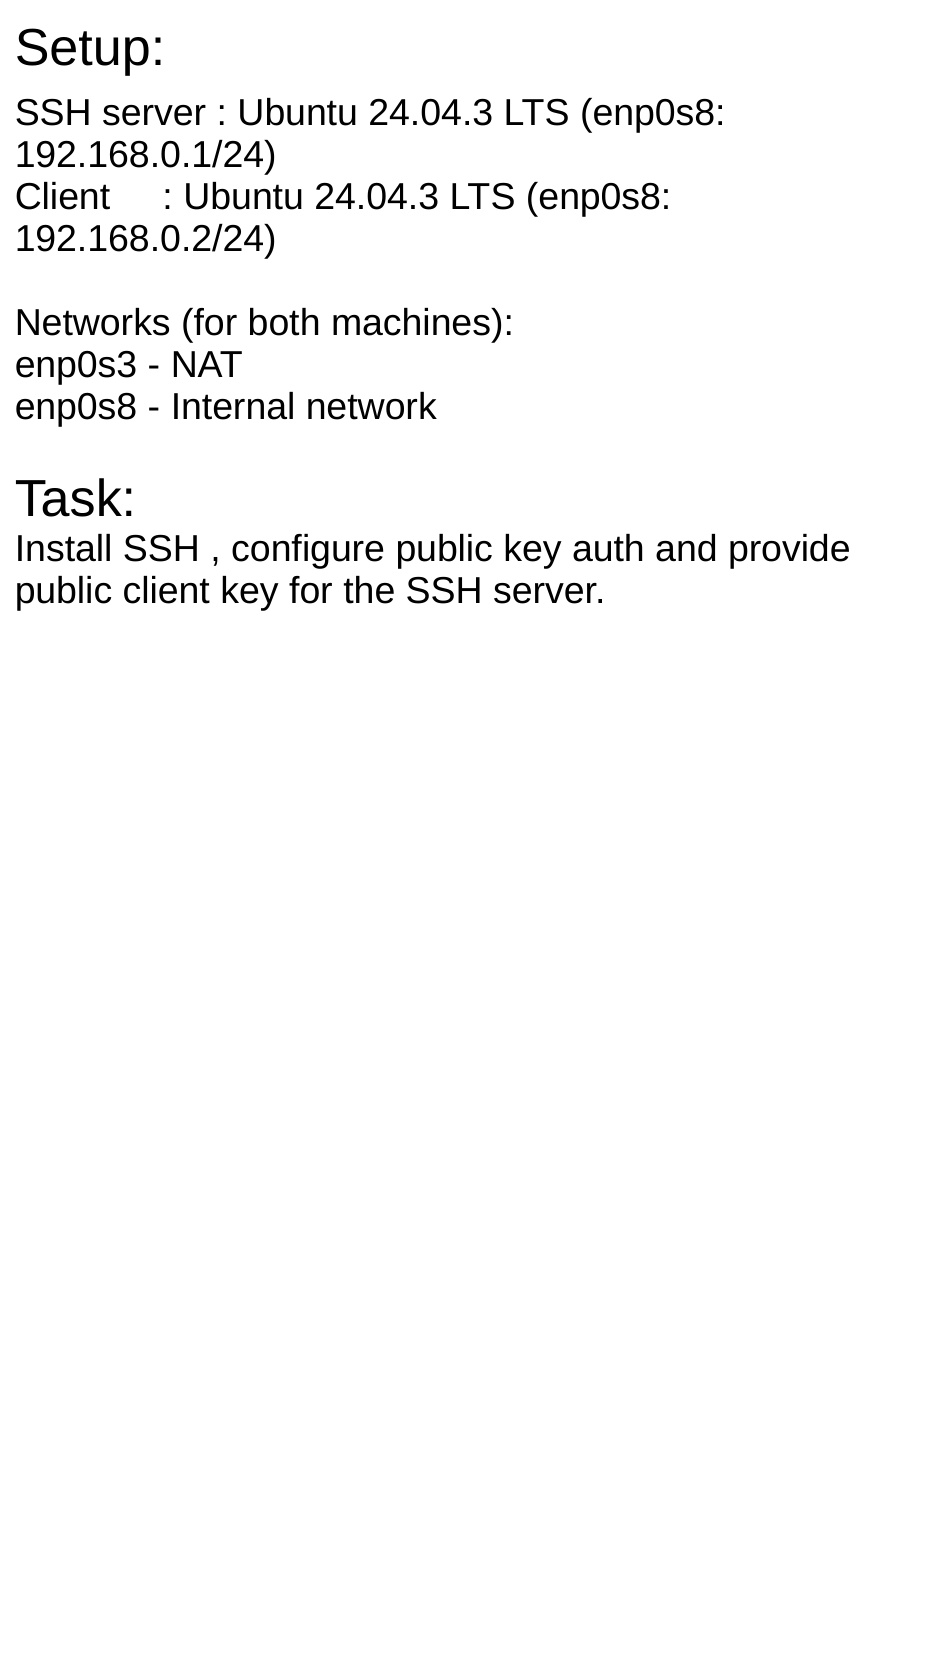

Setup:
SSH server : Ubuntu 24.04.3 LTS (enp0s8: 192.168.0.1/24)
Client : Ubuntu 24.04.3 LTS (enp0s8: 192.168.0.2/24)
Networks (for both machines):
enp0s3 - NAT
enp0s8 - Internal network
Task:
Install SSH , configure public key auth and provide public client key for the SSH server.